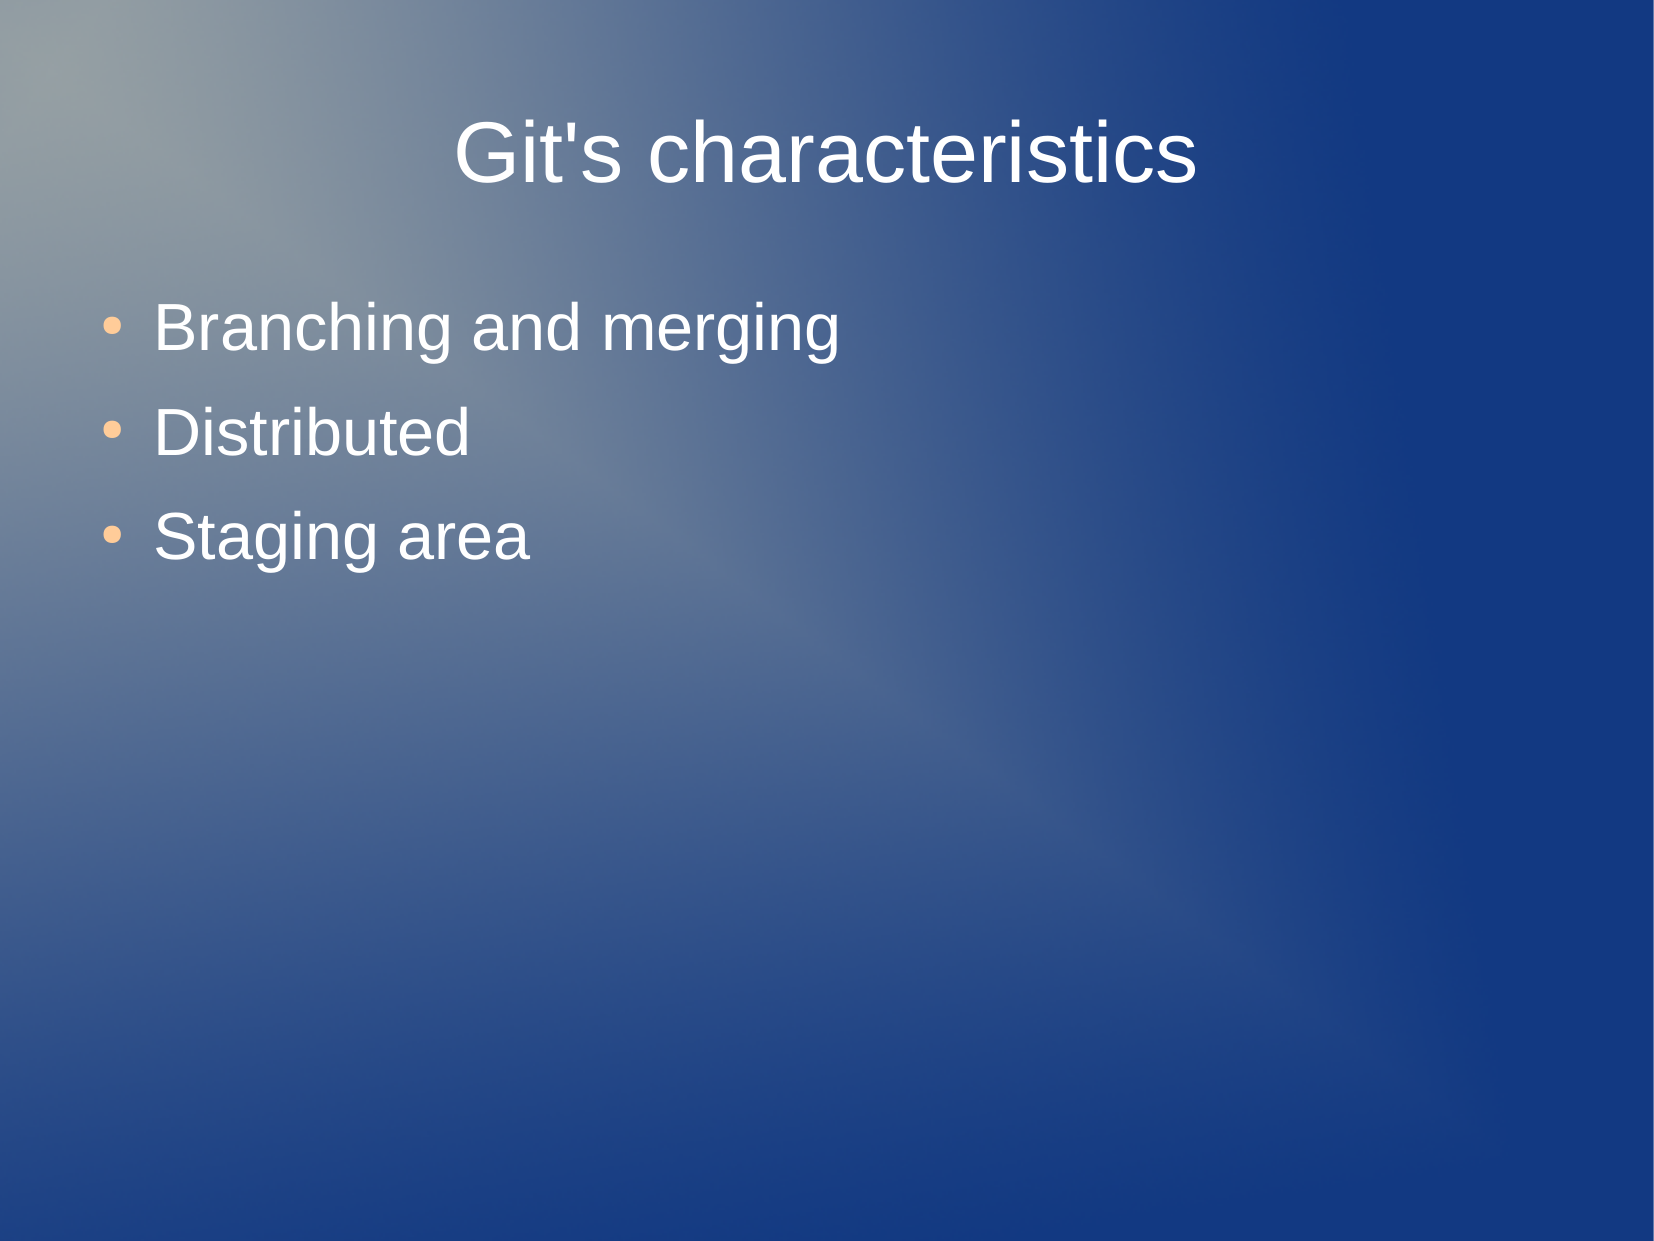

# Git's characteristics
Branching and merging
Distributed
Staging area